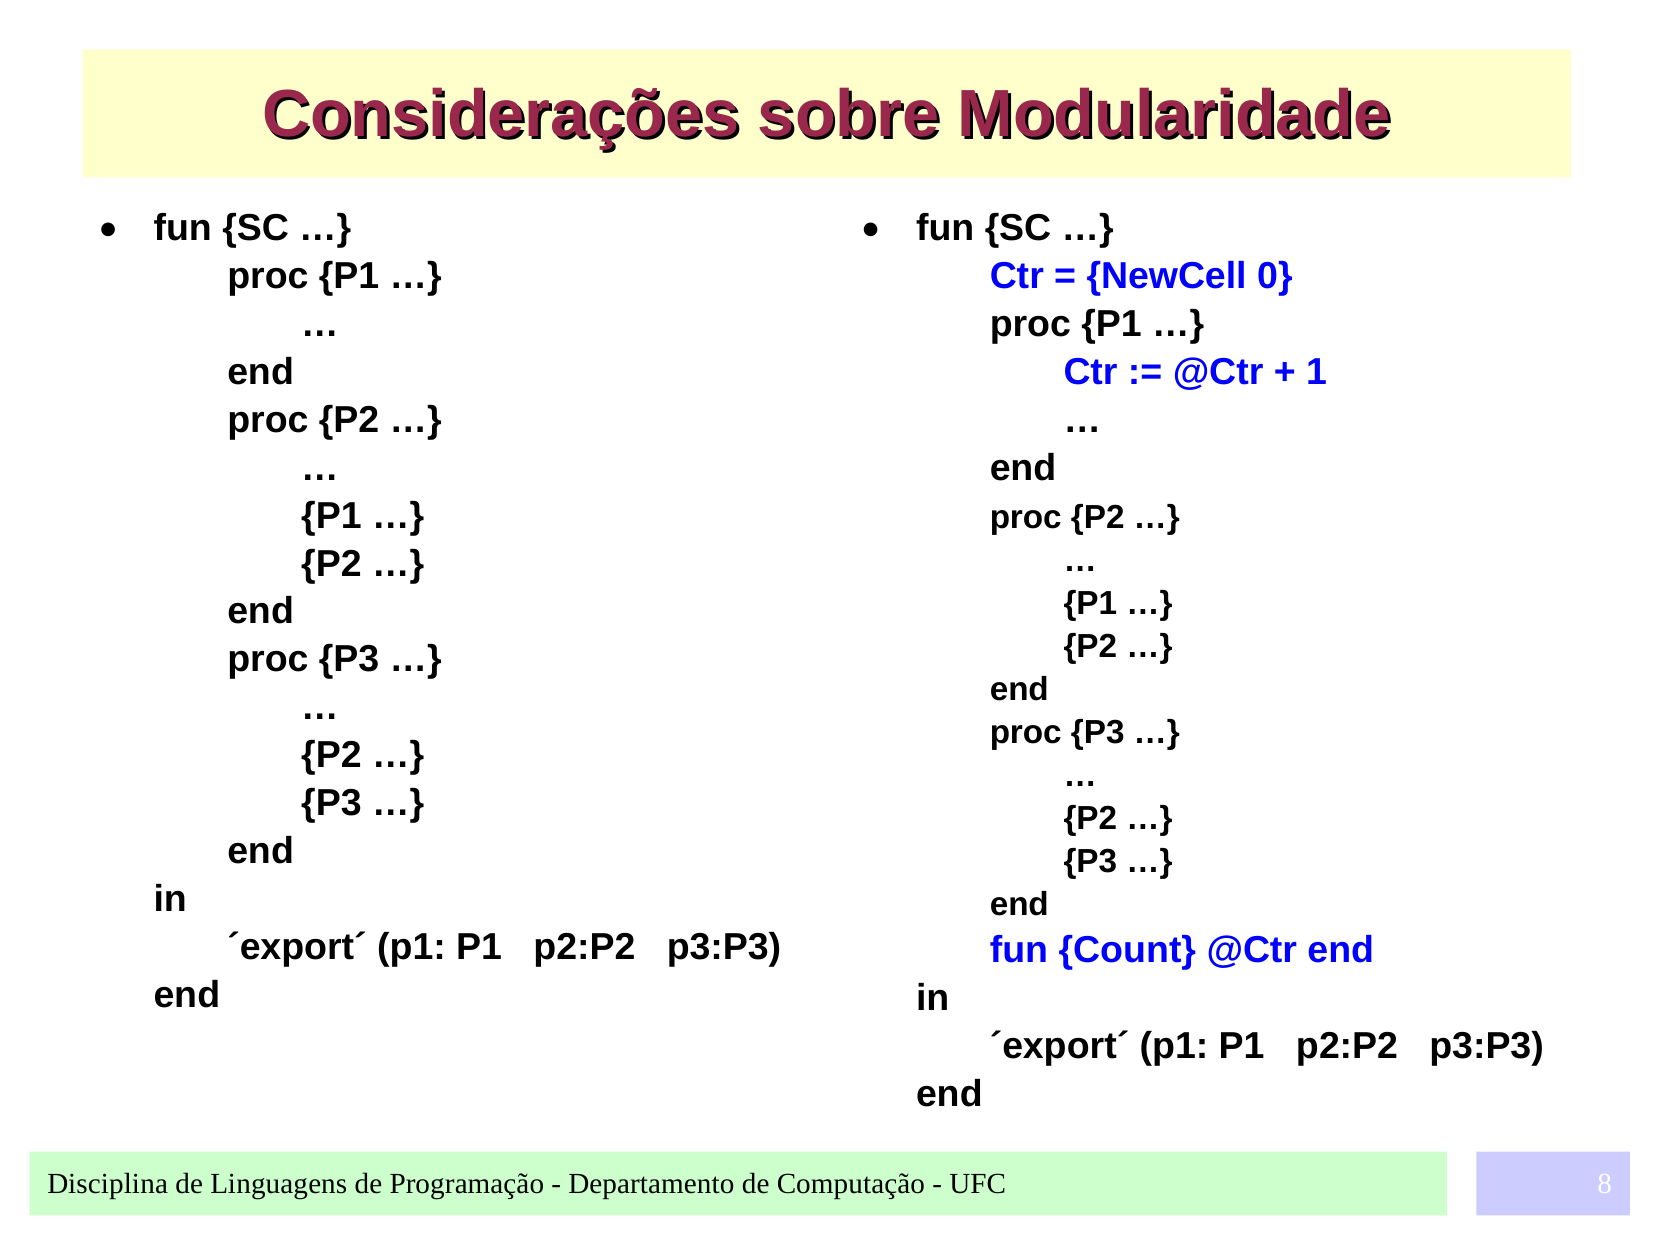

# Considerações sobre Modularidade
fun {SC …}
	proc {P1 …}
		…
	end
	proc {P2 …}
		…
		{P1 …}
		{P2 …}
	end
	proc {P3 …}
		…
		{P2 …}
		{P3 …}
	end
in
	´export´ (p1: P1 p2:P2 p3:P3)
end
fun {SC …}
	Ctr = {NewCell 0}
	proc {P1 …}
		Ctr := @Ctr + 1
		…
	end
	proc {P2 …}
		…
		{P1 …}
		{P2 …}
	end
	proc {P3 …}
		…
		{P2 …}
		{P3 …}
	end
	fun {Count} @Ctr end
in
	´export´ (p1: P1 p2:P2 p3:P3)
end
Disciplina de Linguagens de Programação - Departamento de Computação - UFC
8